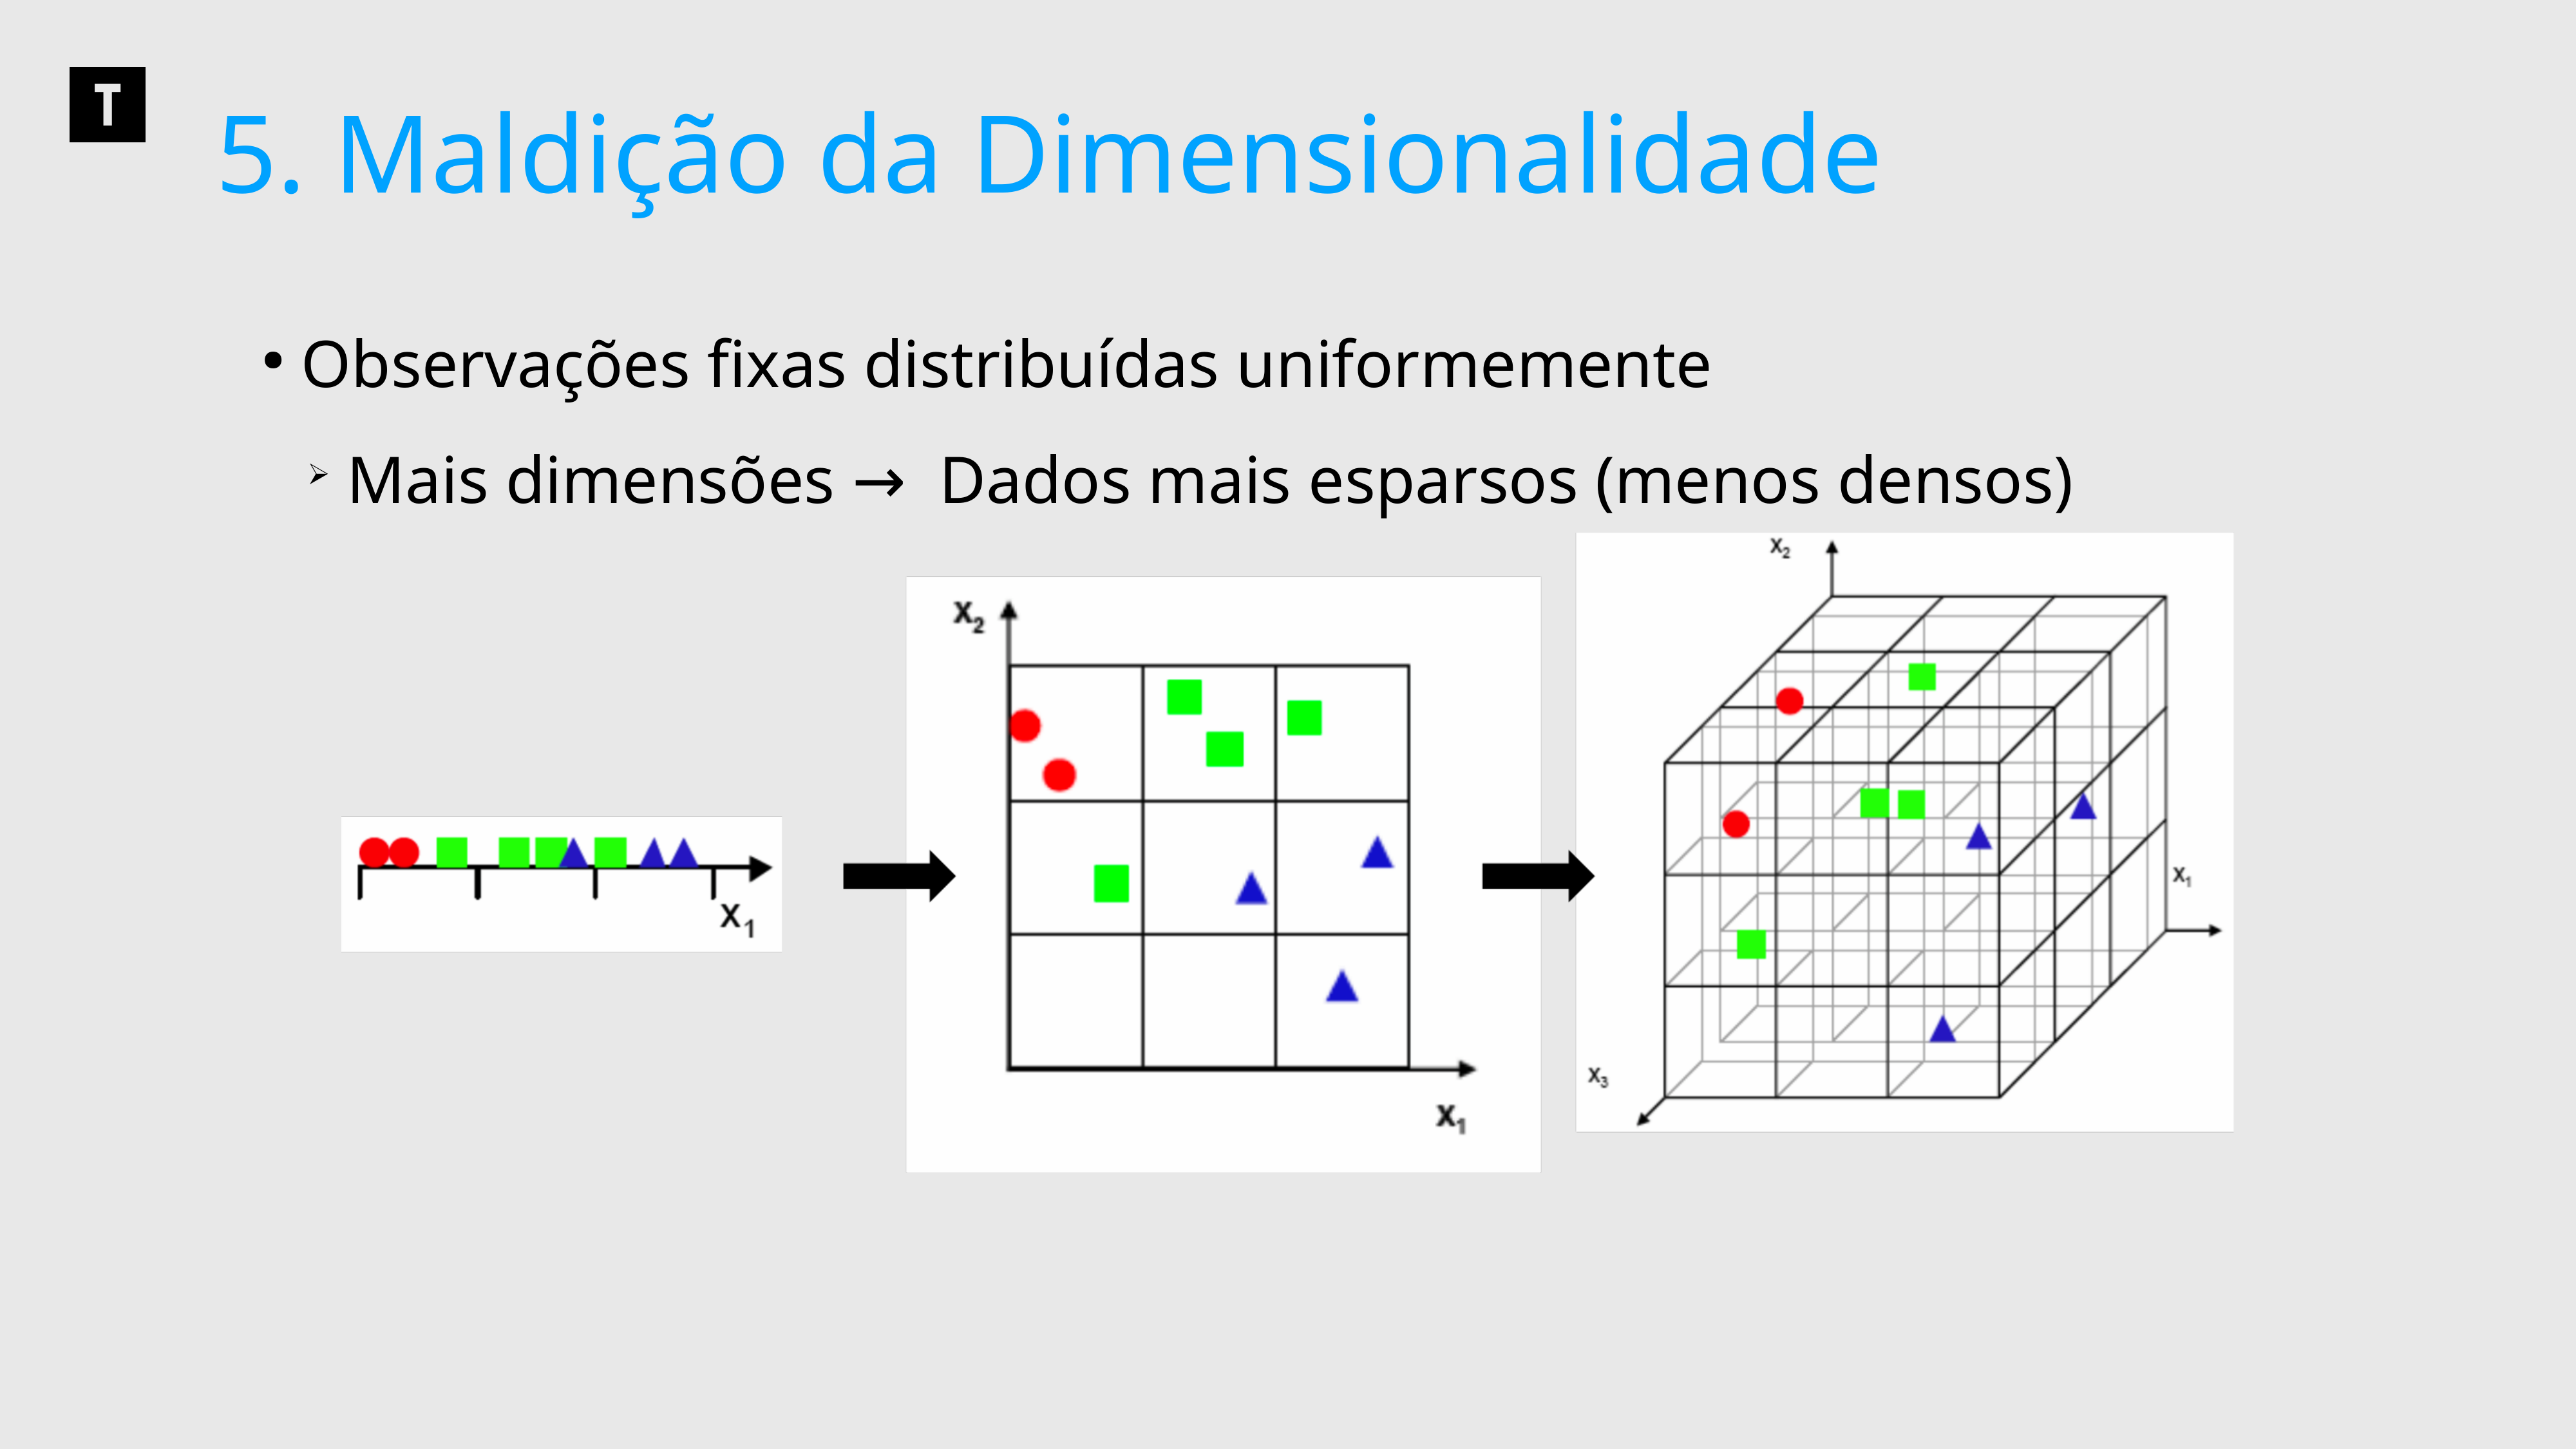

5. Maldição da Dimensionalidade
 Observações fixas distribuídas uniformemente
 Mais dimensões → Dados mais esparsos (menos densos)